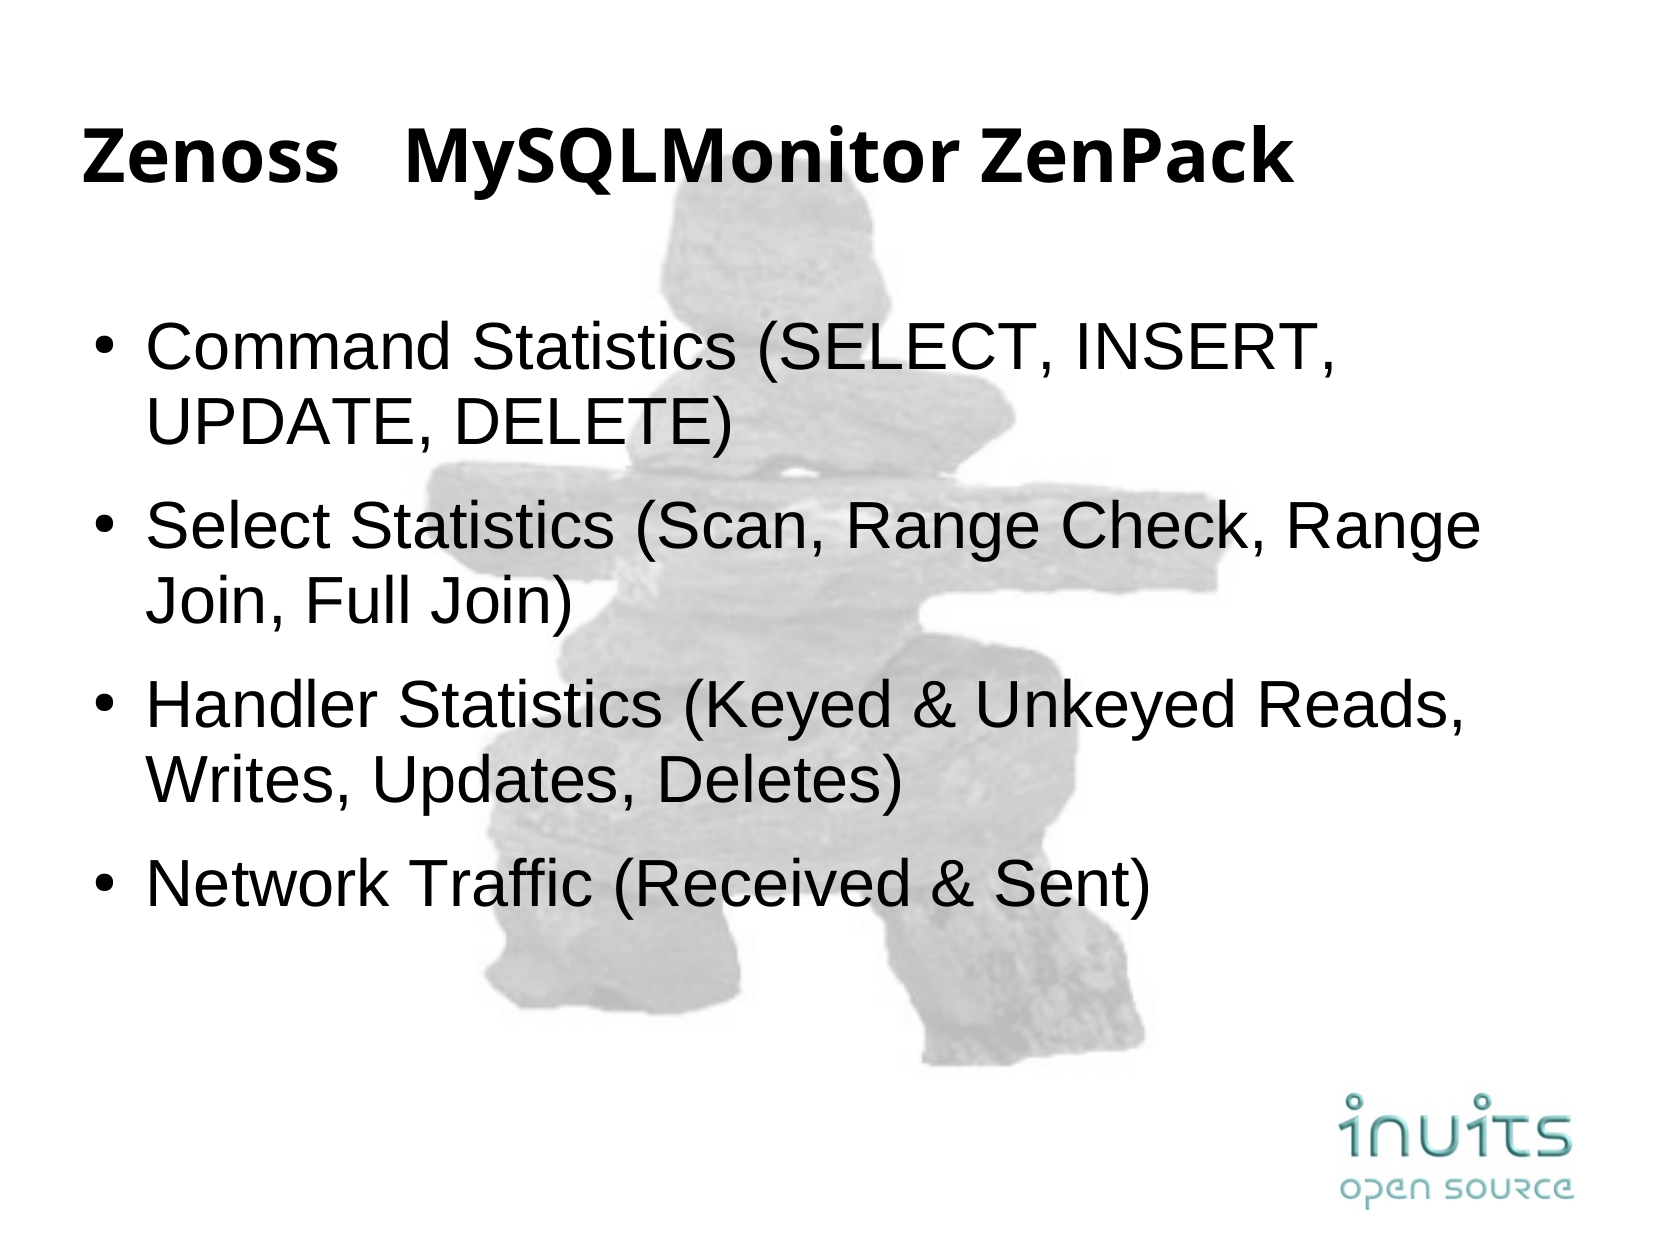

# Zenoss	 MySQLMonitor ZenPack
Command Statistics (SELECT, INSERT, UPDATE, DELETE)
Select Statistics (Scan, Range Check, Range Join, Full Join)
Handler Statistics (Keyed & Unkeyed Reads, Writes, Updates, Deletes)
Network Traffic (Received & Sent)
30